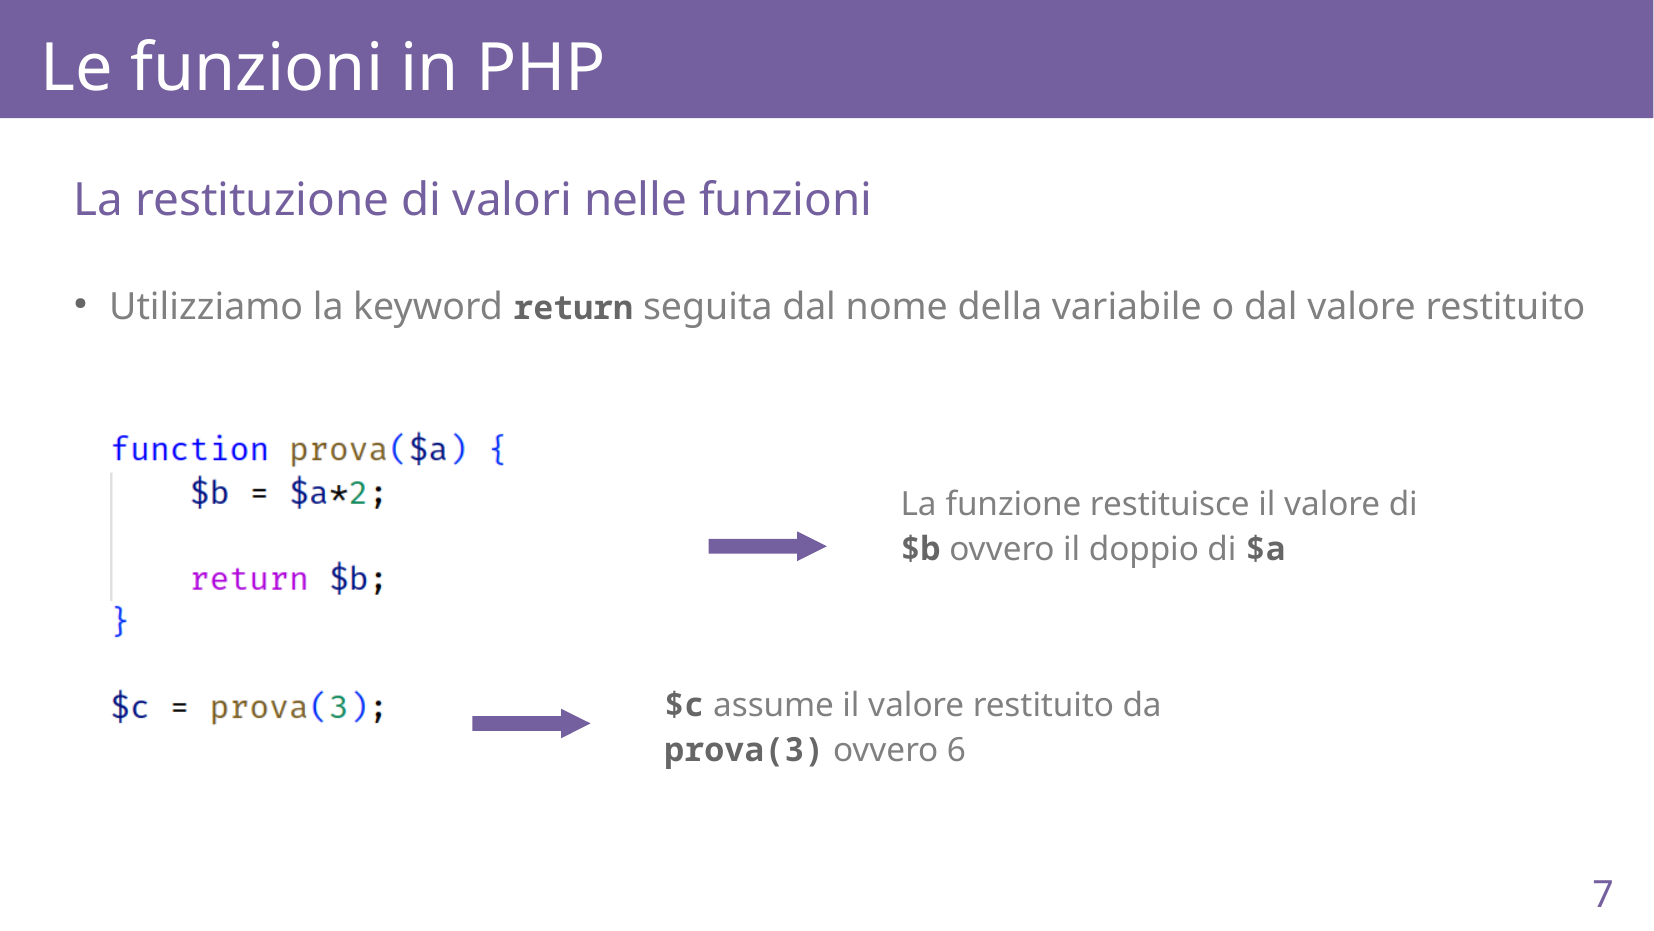

Le funzioni in PHP
La restituzione di valori nelle funzioni
Utilizziamo la keyword return seguita dal nome della variabile o dal valore restituito
La funzione restituisce il valore di $b ovvero il doppio di $a
$c assume il valore restituito da prova(3) ovvero 6